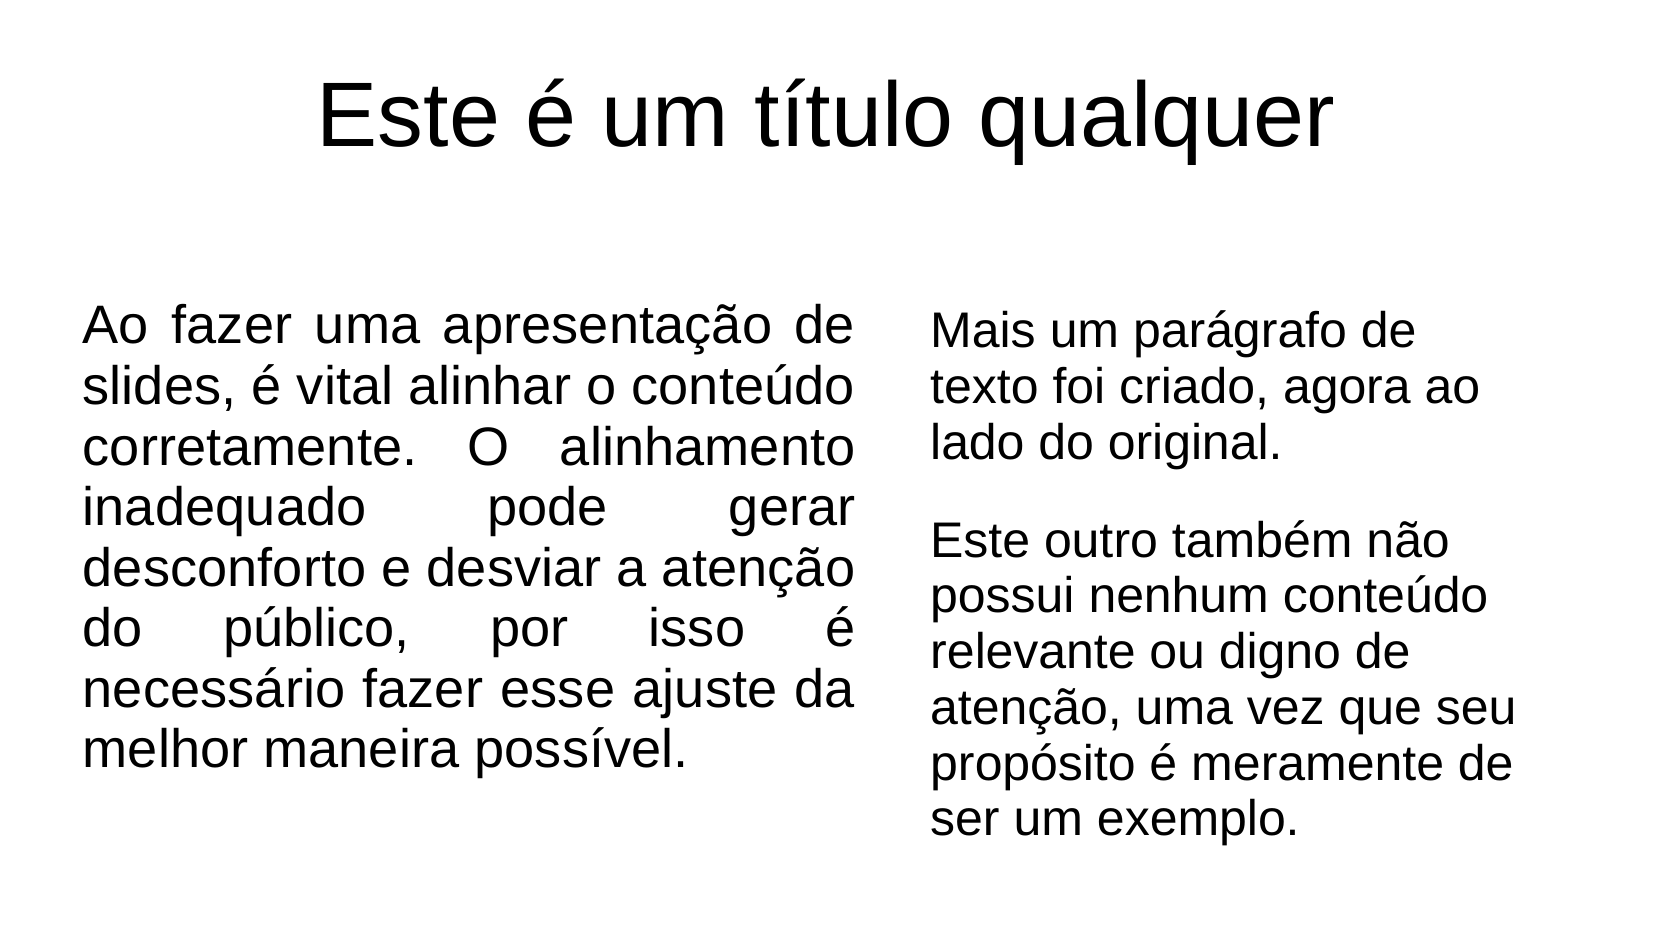

# Este é um título qualquer
Ao fazer uma apresentação de slides, é vital alinhar o conteúdo corretamente. O alinhamento inadequado pode gerar desconforto e desviar a atenção do público, por isso é necessário fazer esse ajuste da melhor maneira possível.
Mais um parágrafo de texto foi criado, agora ao lado do original.
Este outro também não possui nenhum conteúdo relevante ou digno de atenção, uma vez que seu propósito é meramente de ser um exemplo.